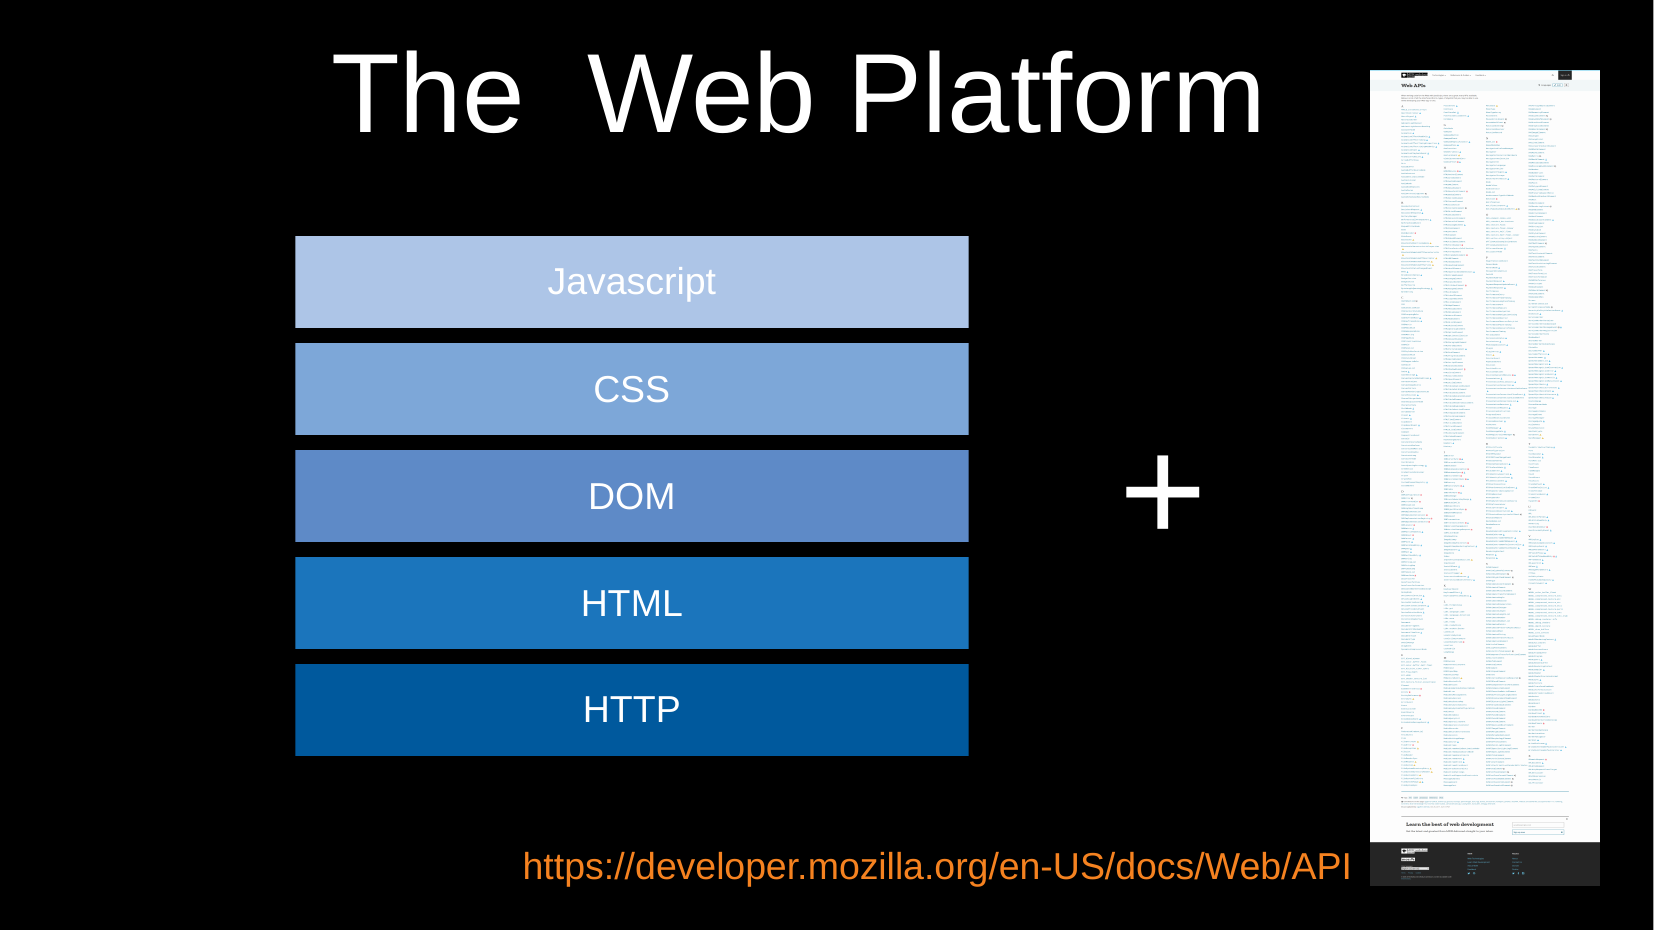

The Web Platform
Javascript
CSS
+
DOM
HTML
HTTP
https://developer.mozilla.org/en-US/docs/Web/API